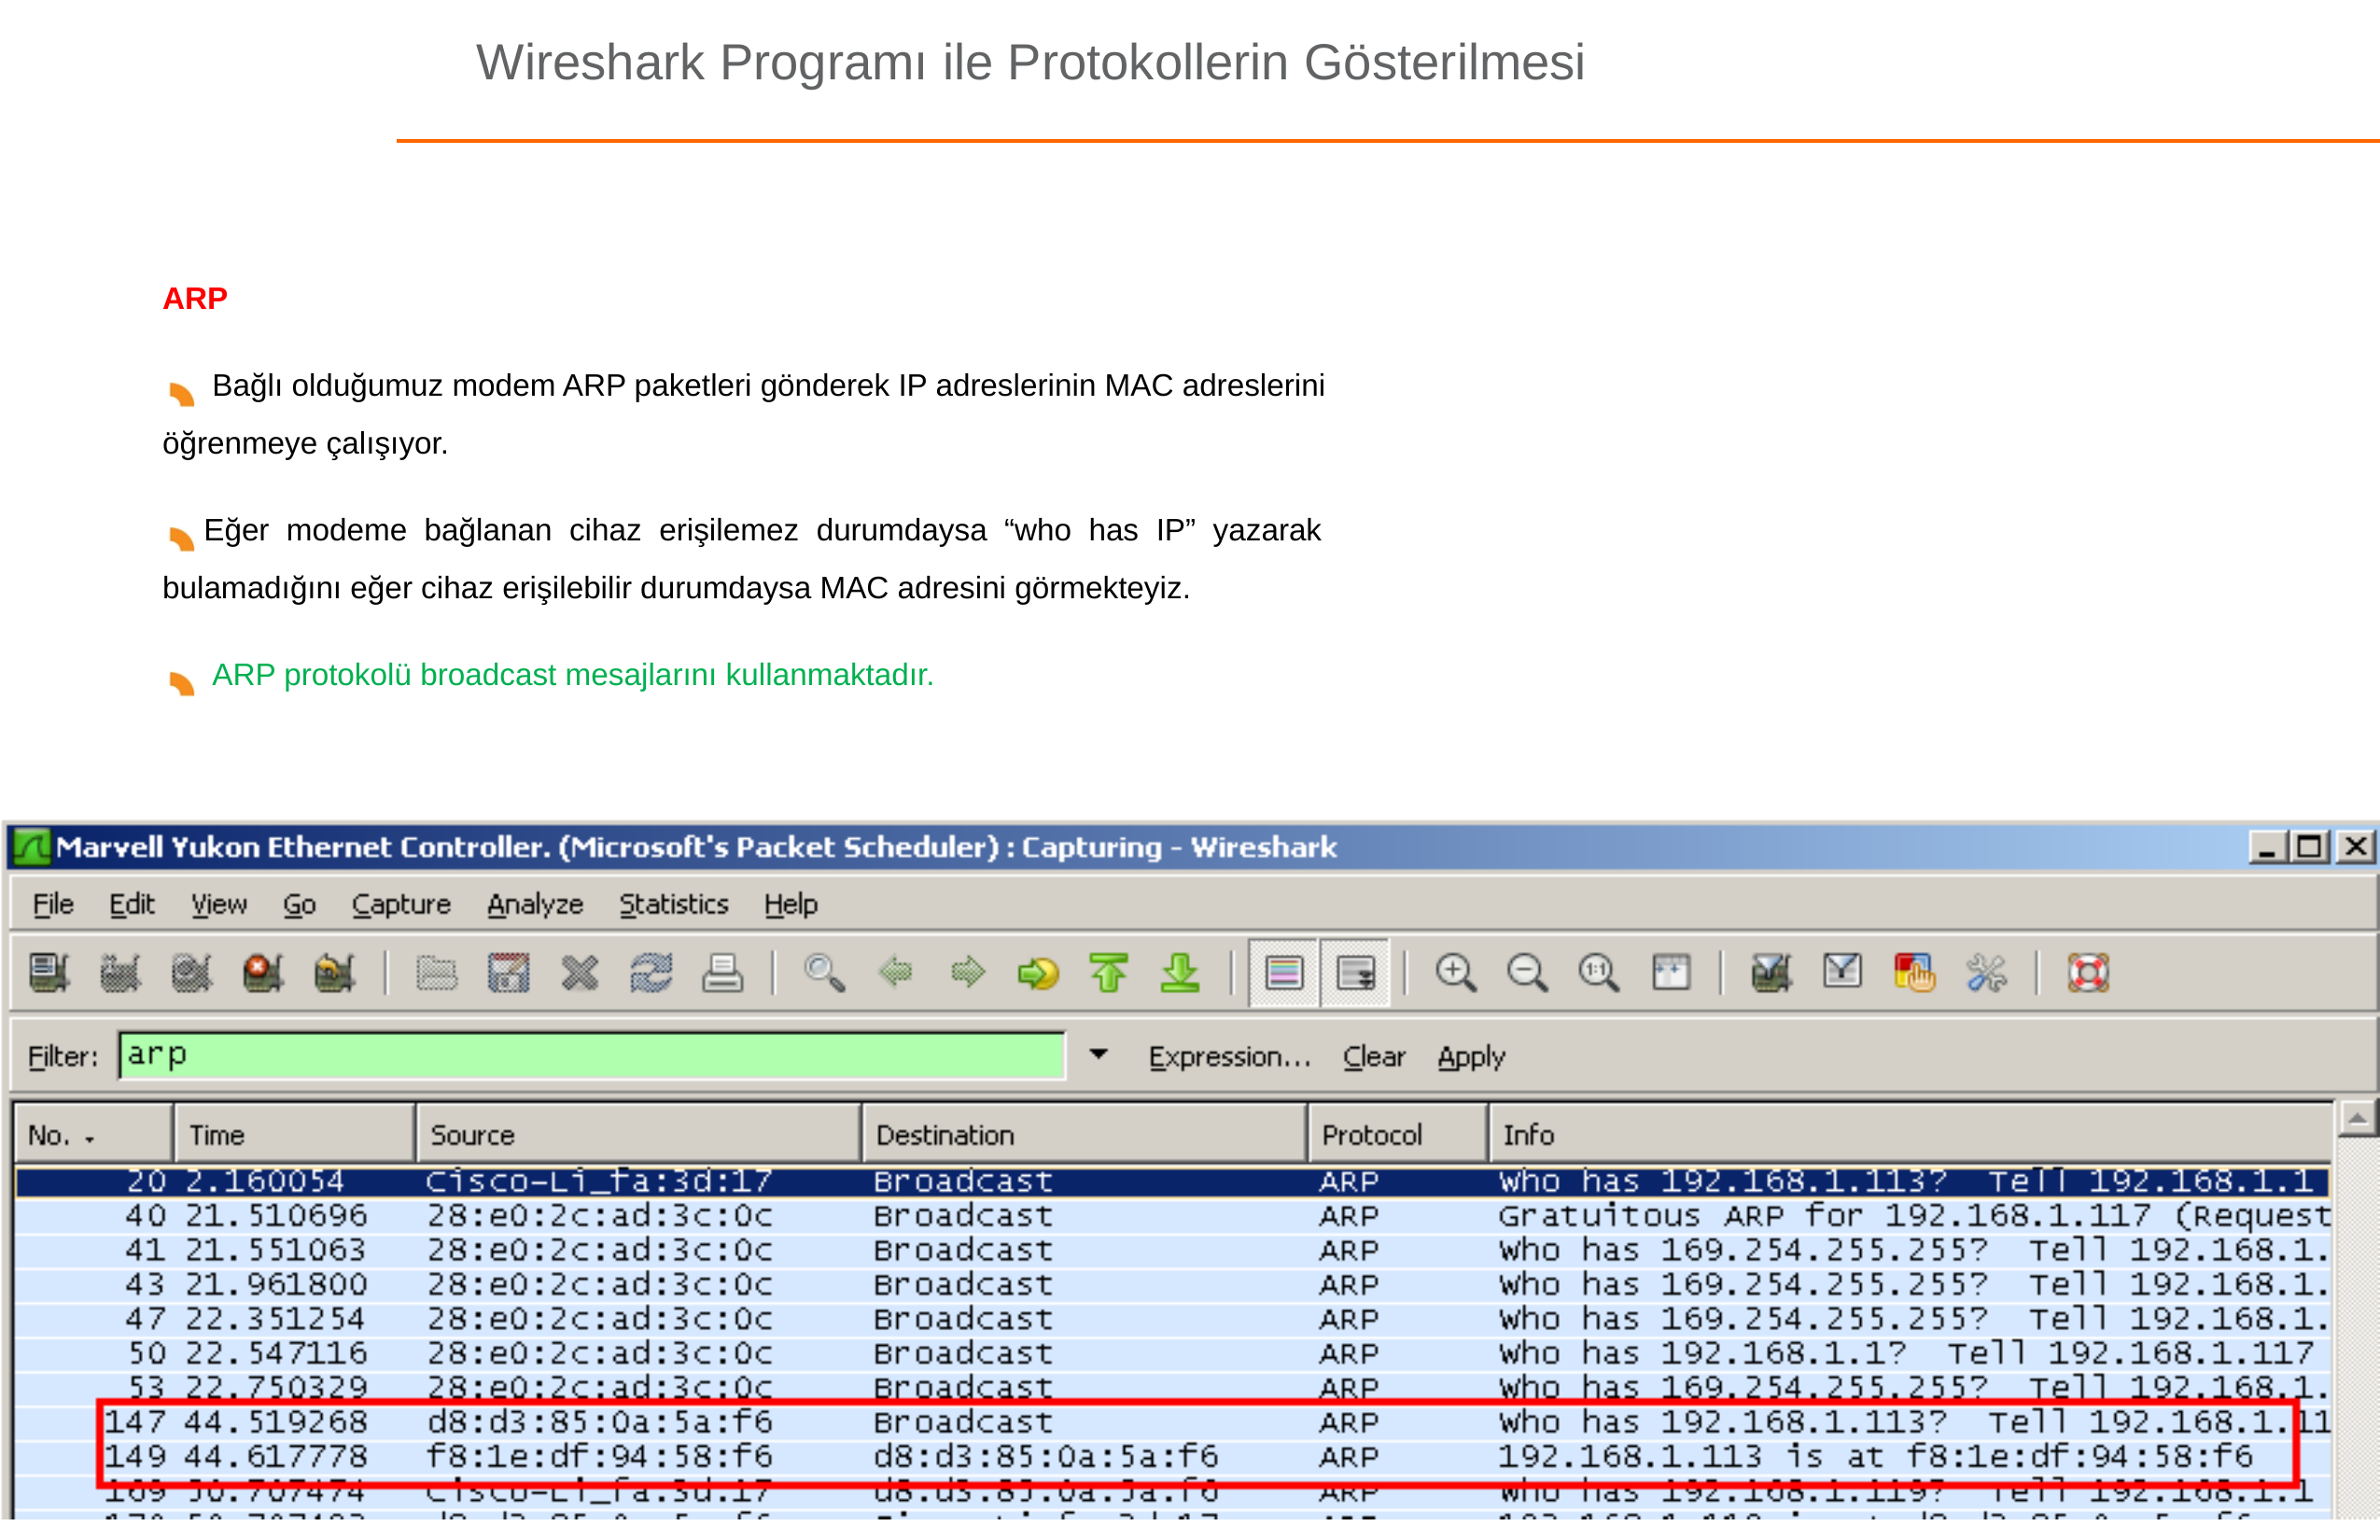

Wireshark Programı ile Protokollerin Gösterilmesi
ARP
 Bağlı olduğumuz modem ARP paketleri gönderek IP adreslerinin MAC adreslerini
öğrenmeye çalışıyor.
Eğer modeme bağlanan cihaz erişilemez durumdaysa “who has IP” yazarak
bulamadığını eğer cihaz erişilebilir durumdaysa MAC adresini görmekteyiz.
 ARP protokolü broadcast mesajlarını kullanmaktadır.